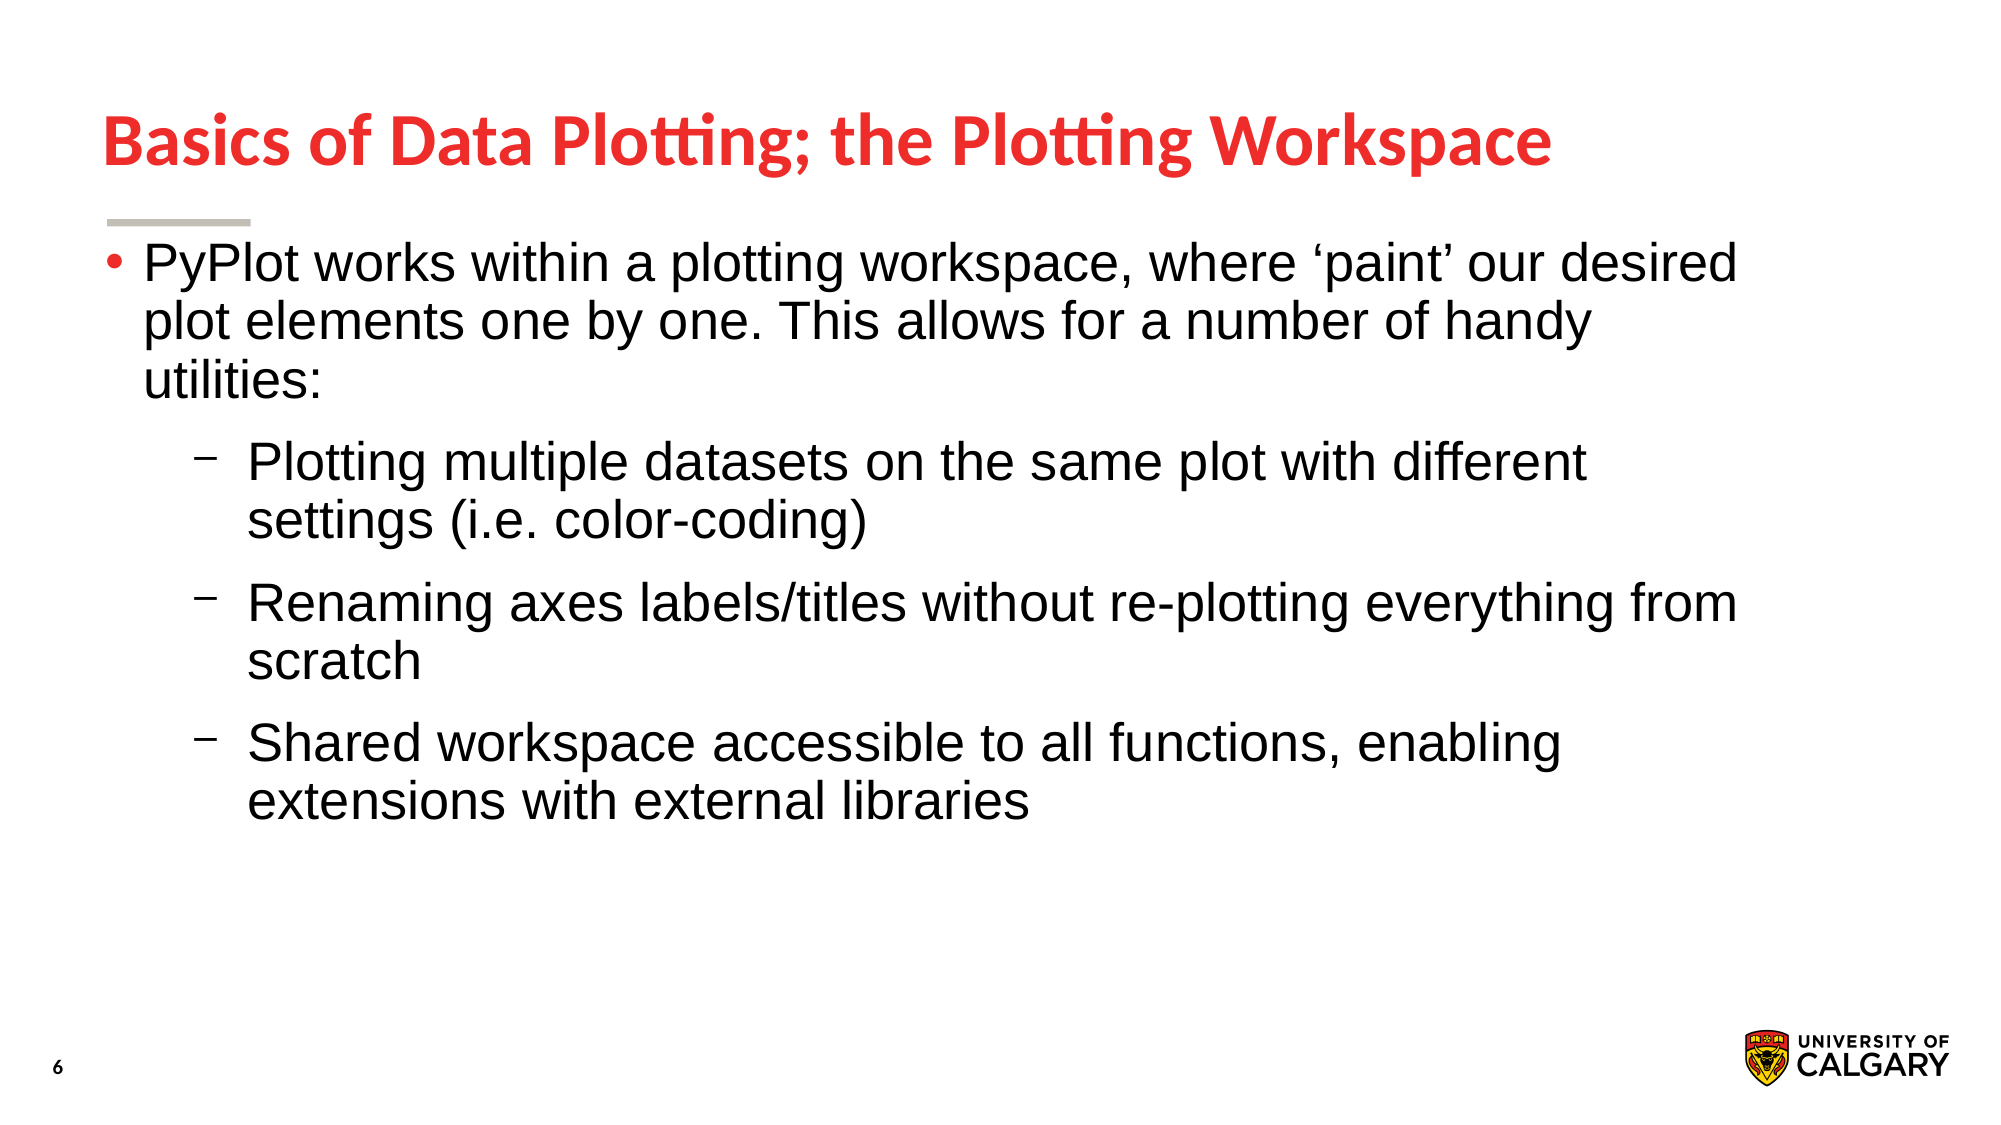

# Basics of Data Plotting; the Plotting Workspace
PyPlot works within a plotting workspace, where ‘paint’ our desired plot elements one by one. This allows for a number of handy utilities:
Plotting multiple datasets on the same plot with different settings (i.e. color-coding)
Renaming axes labels/titles without re-plotting everything from scratch
Shared workspace accessible to all functions, enabling extensions with external libraries